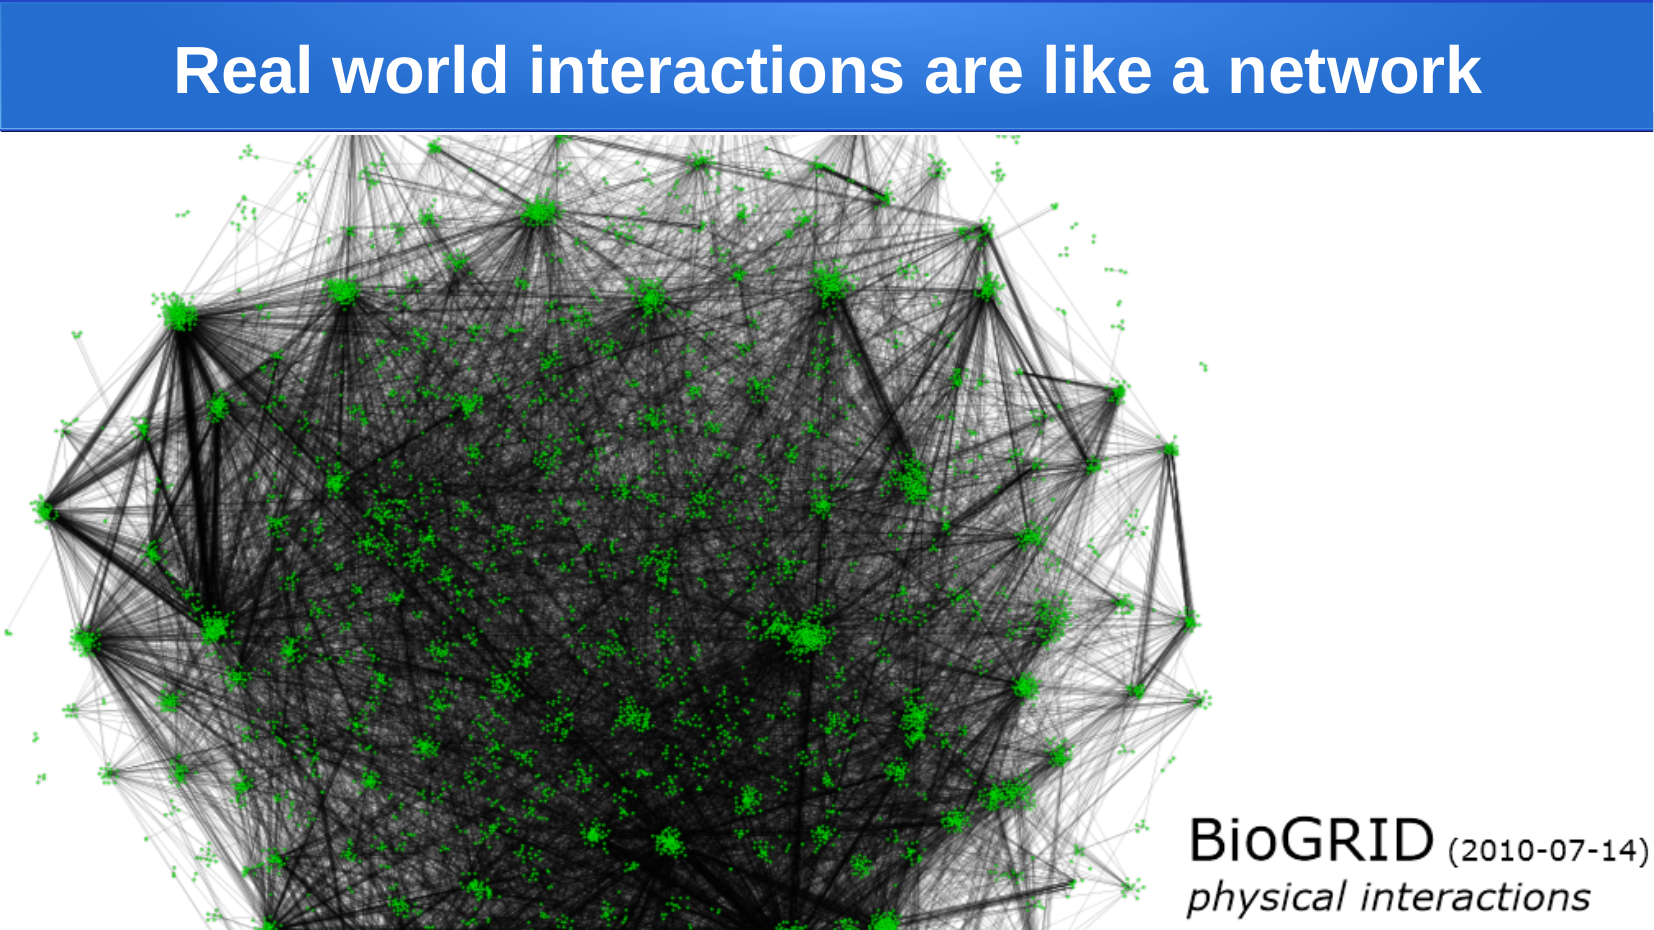

# Real world interactions are like a network